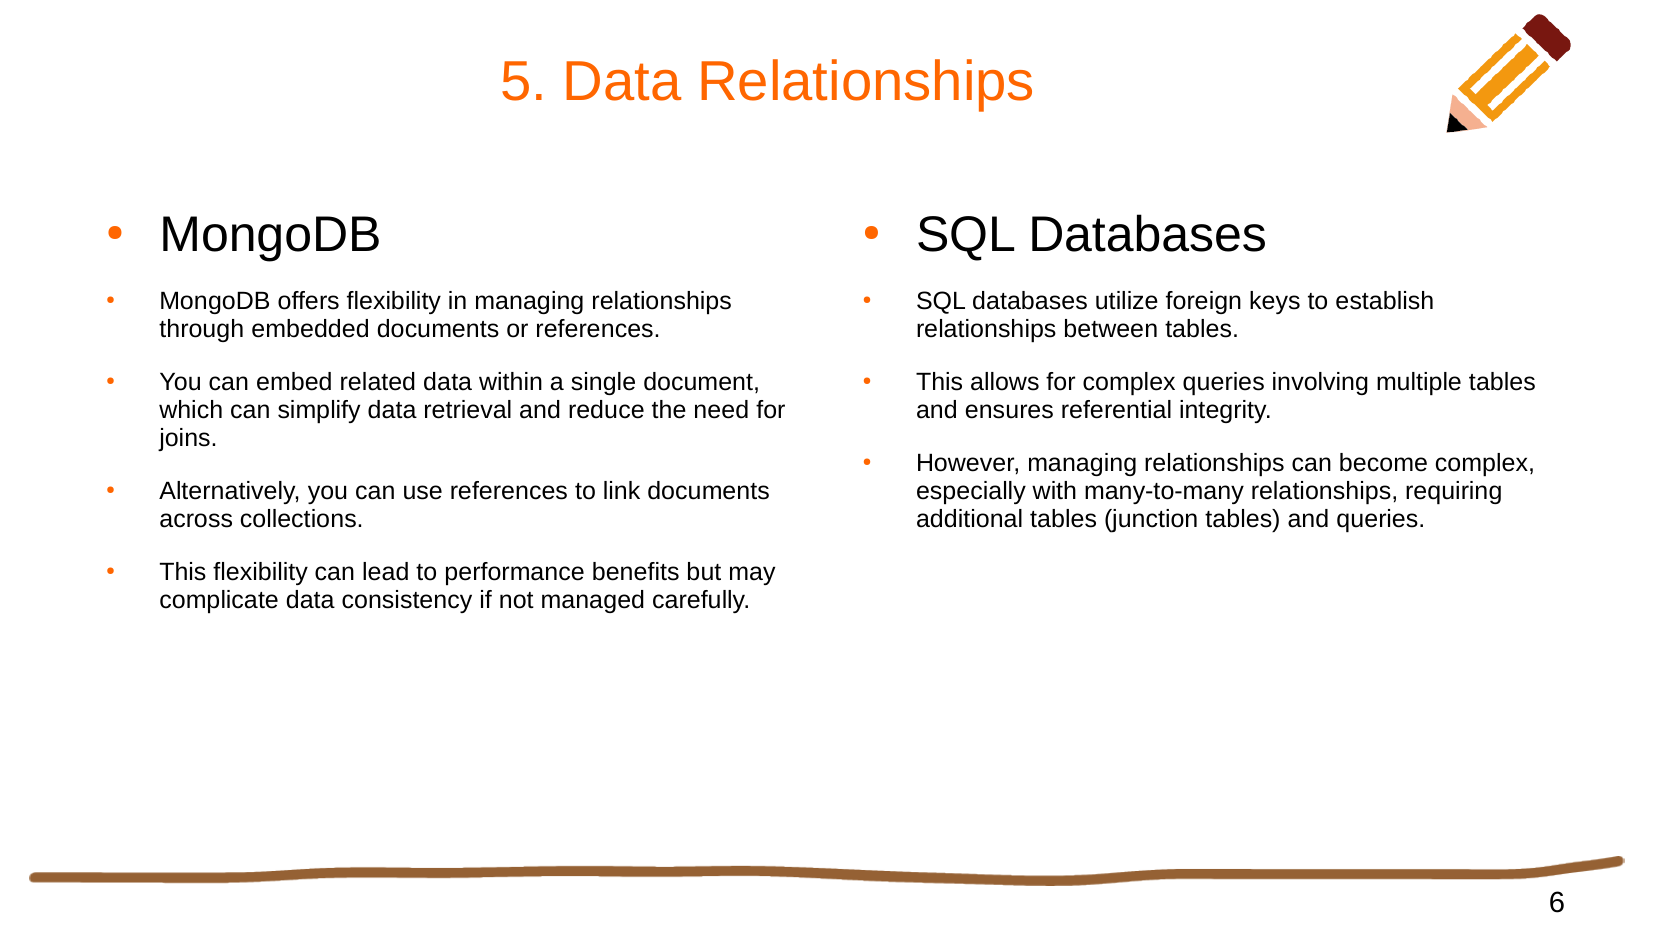

# 5. Data Relationships
MongoDB
MongoDB offers flexibility in managing relationships through embedded documents or references.
You can embed related data within a single document, which can simplify data retrieval and reduce the need for joins.
Alternatively, you can use references to link documents across collections.
This flexibility can lead to performance benefits but may complicate data consistency if not managed carefully.
SQL Databases
SQL databases utilize foreign keys to establish relationships between tables.
This allows for complex queries involving multiple tables and ensures referential integrity.
However, managing relationships can become complex, especially with many-to-many relationships, requiring additional tables (junction tables) and queries.
6